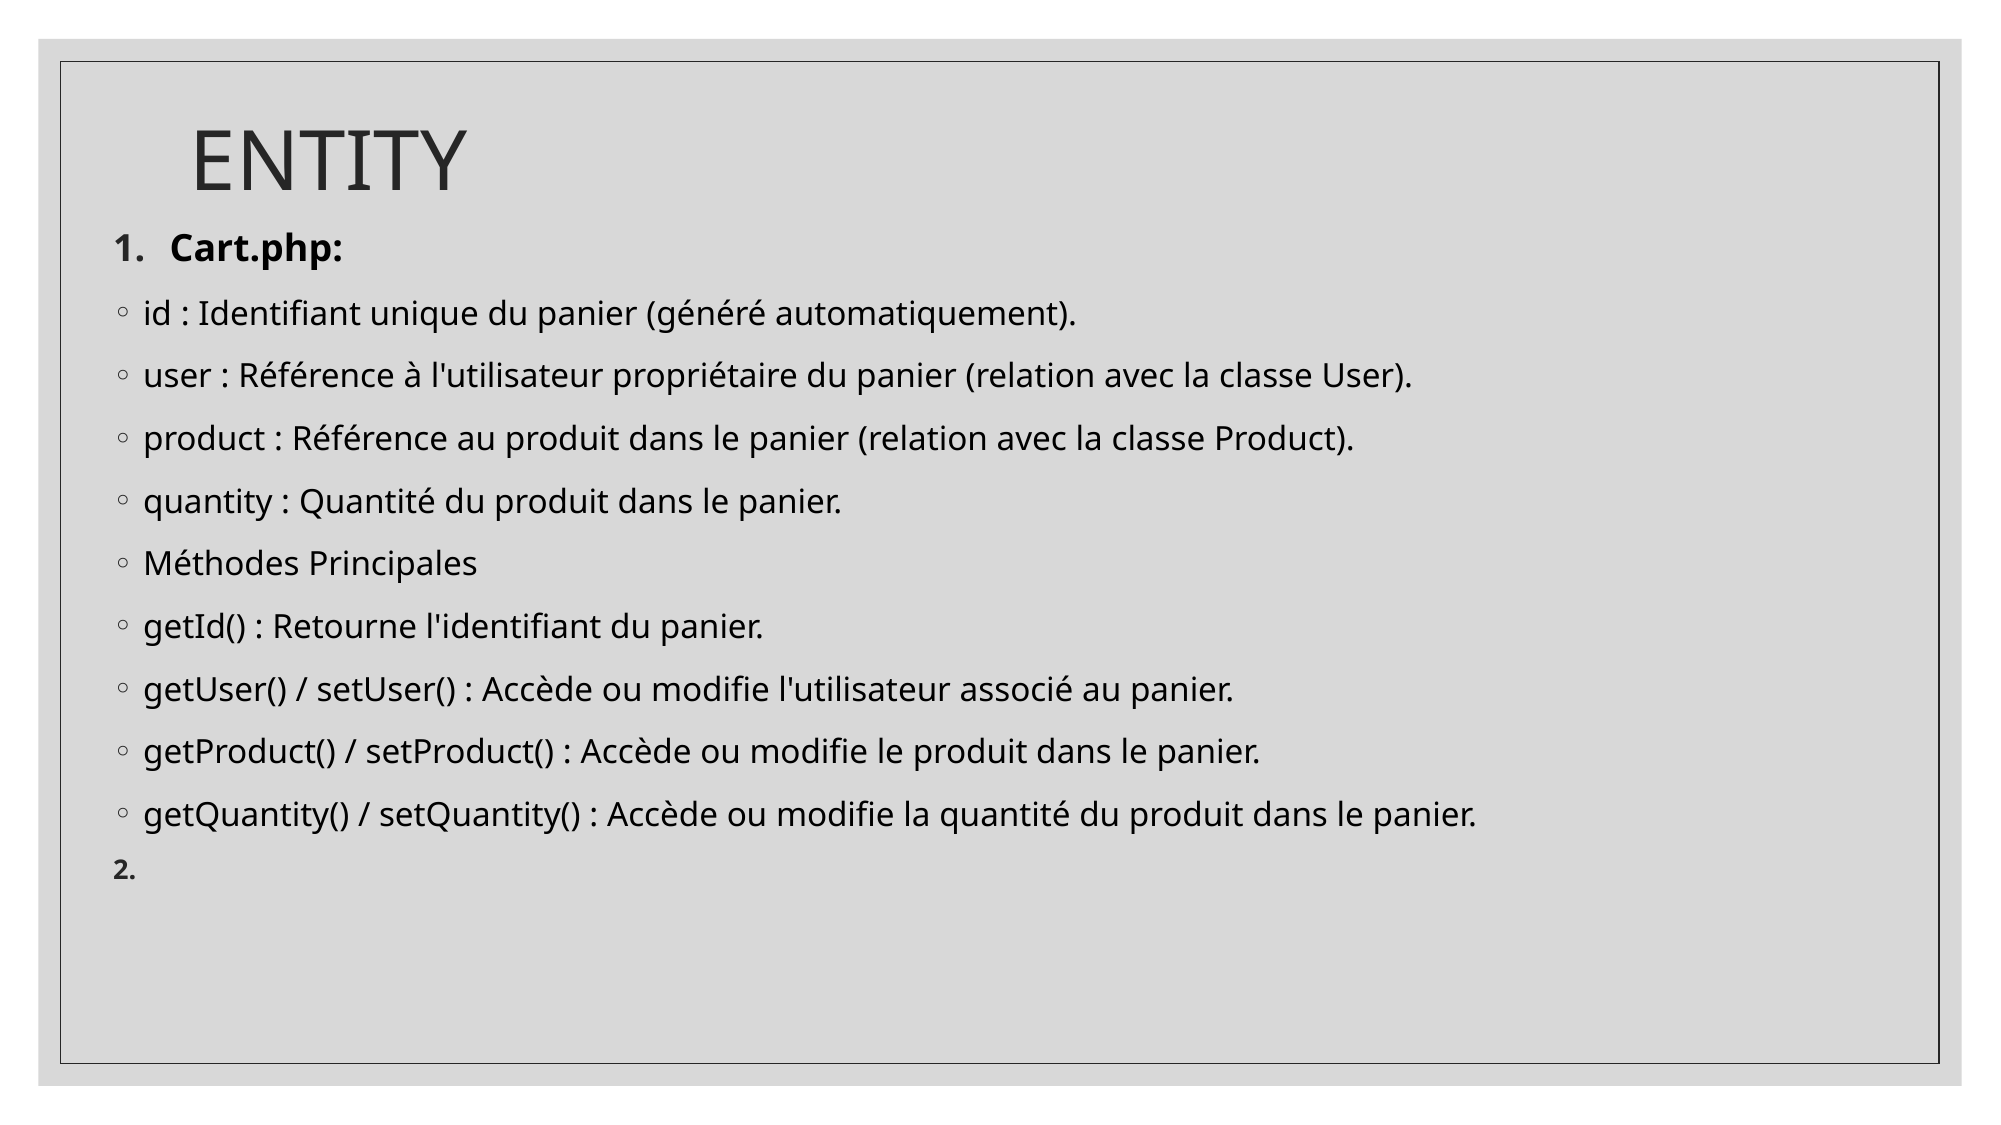

# ENTITY
Cart.php:
id : Identifiant unique du panier (généré automatiquement).
user : Référence à l'utilisateur propriétaire du panier (relation avec la classe User).
product : Référence au produit dans le panier (relation avec la classe Product).
quantity : Quantité du produit dans le panier.
Méthodes Principales
getId() : Retourne l'identifiant du panier.
getUser() / setUser() : Accède ou modifie l'utilisateur associé au panier.
getProduct() / setProduct() : Accède ou modifie le produit dans le panier.
getQuantity() / setQuantity() : Accède ou modifie la quantité du produit dans le panier.